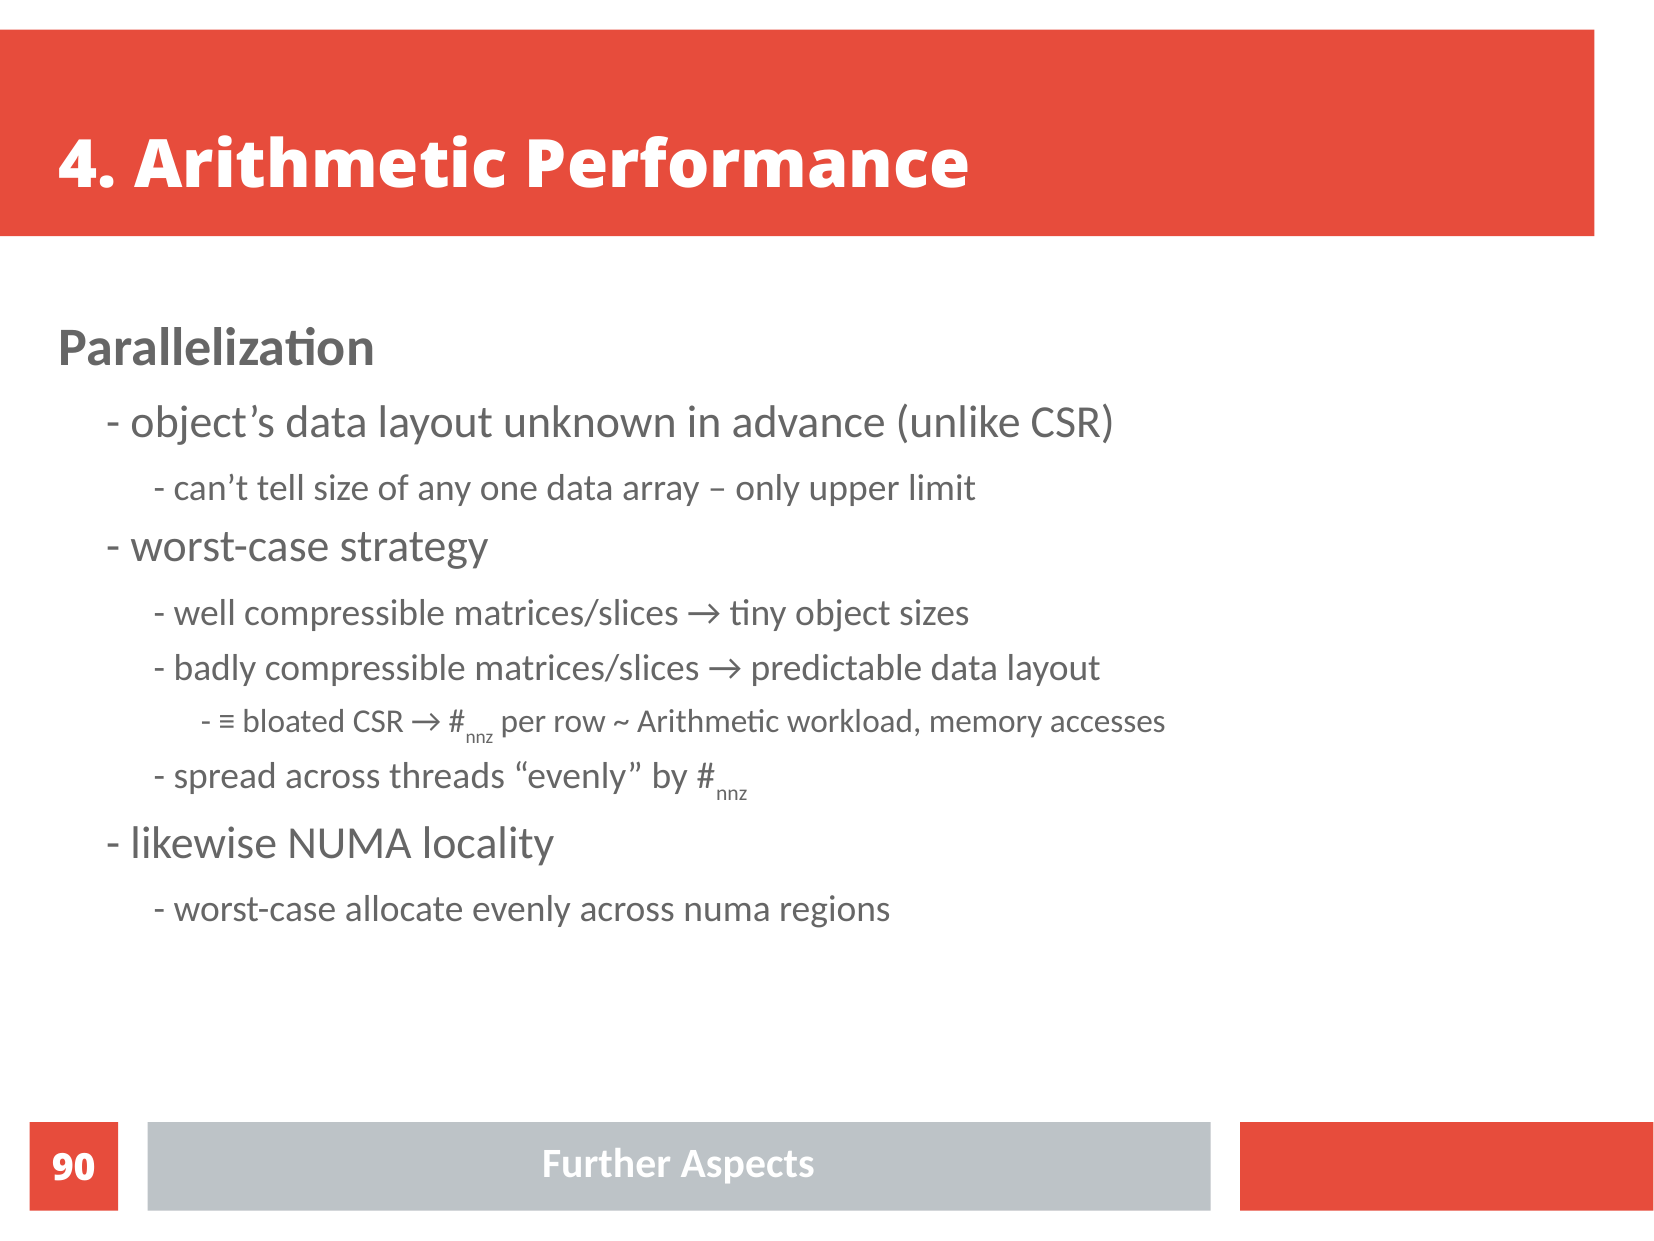

4. Arithmetic Performance
# Parallelization
- object’s data layout unknown in advance (unlike CSR)
- can’t tell size of any one data array – only upper limit
- worst-case strategy
- well compressible matrices/slices → tiny object sizes
- badly compressible matrices/slices → predictable data layout
- ≡ bloated CSR → #nnz per row ~ Arithmetic workload, memory accesses
- spread across threads “evenly” by #nnz
- likewise NUMA locality
- worst-case allocate evenly across numa regions
90
Further Aspects